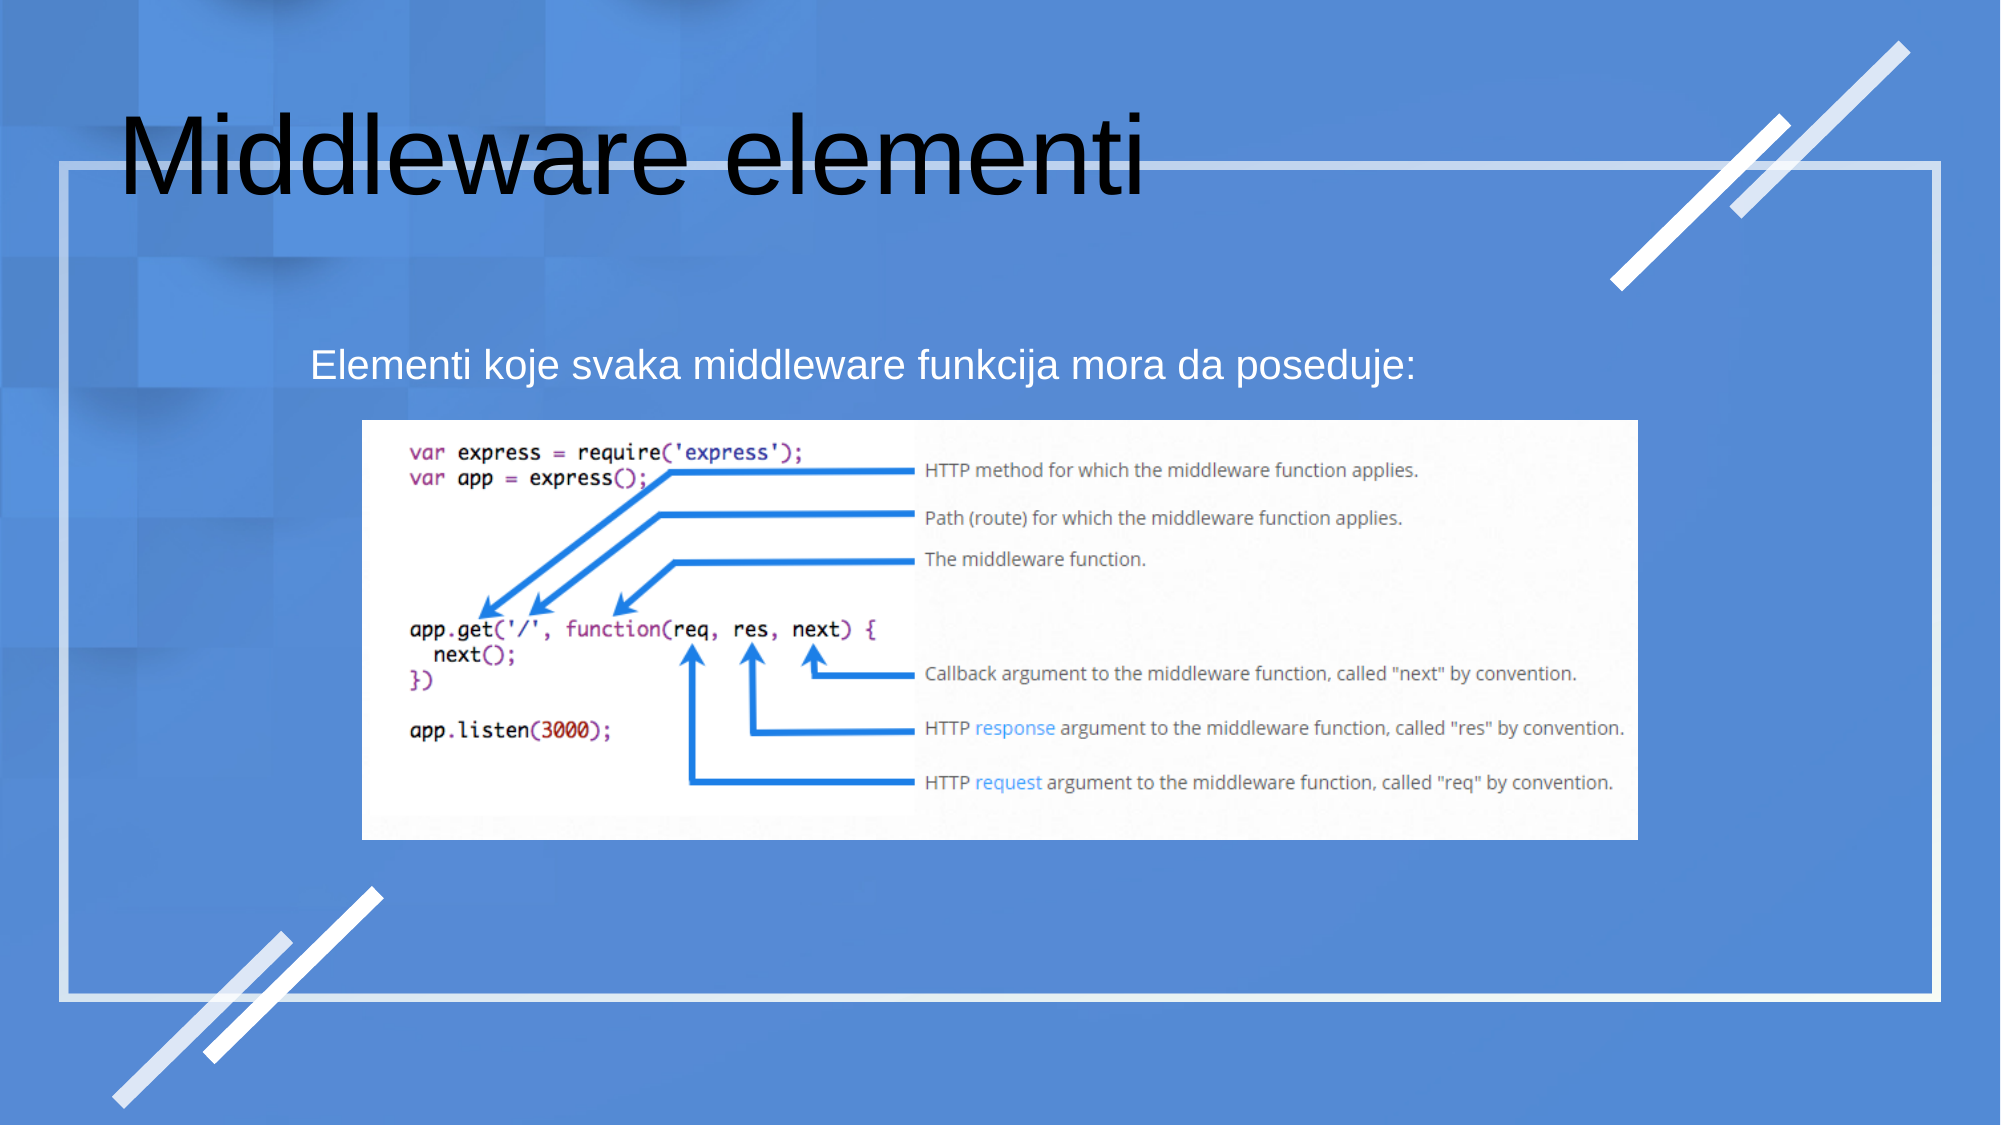

Middleware elementi
Elementi koje svaka middleware funkcija mora da poseduje: